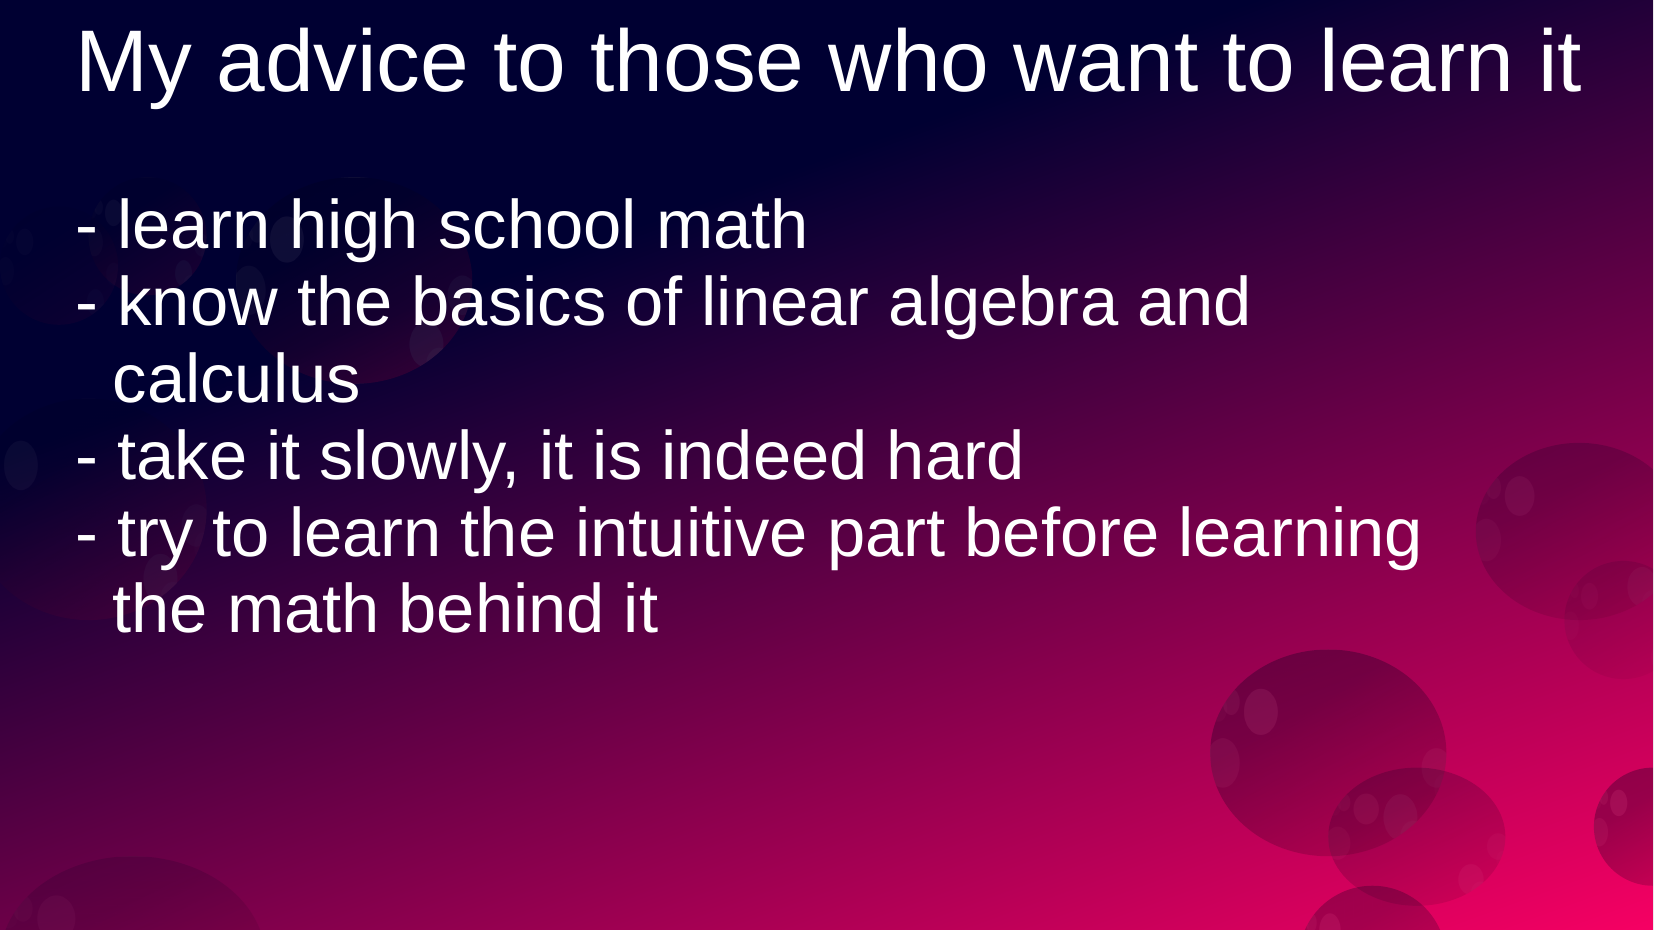

# My advice to those who want to learn it - learn high school math - know the basics of linear algebra and calculus - take it slowly, it is indeed hard - try to learn the intuitive part before learning the math behind it